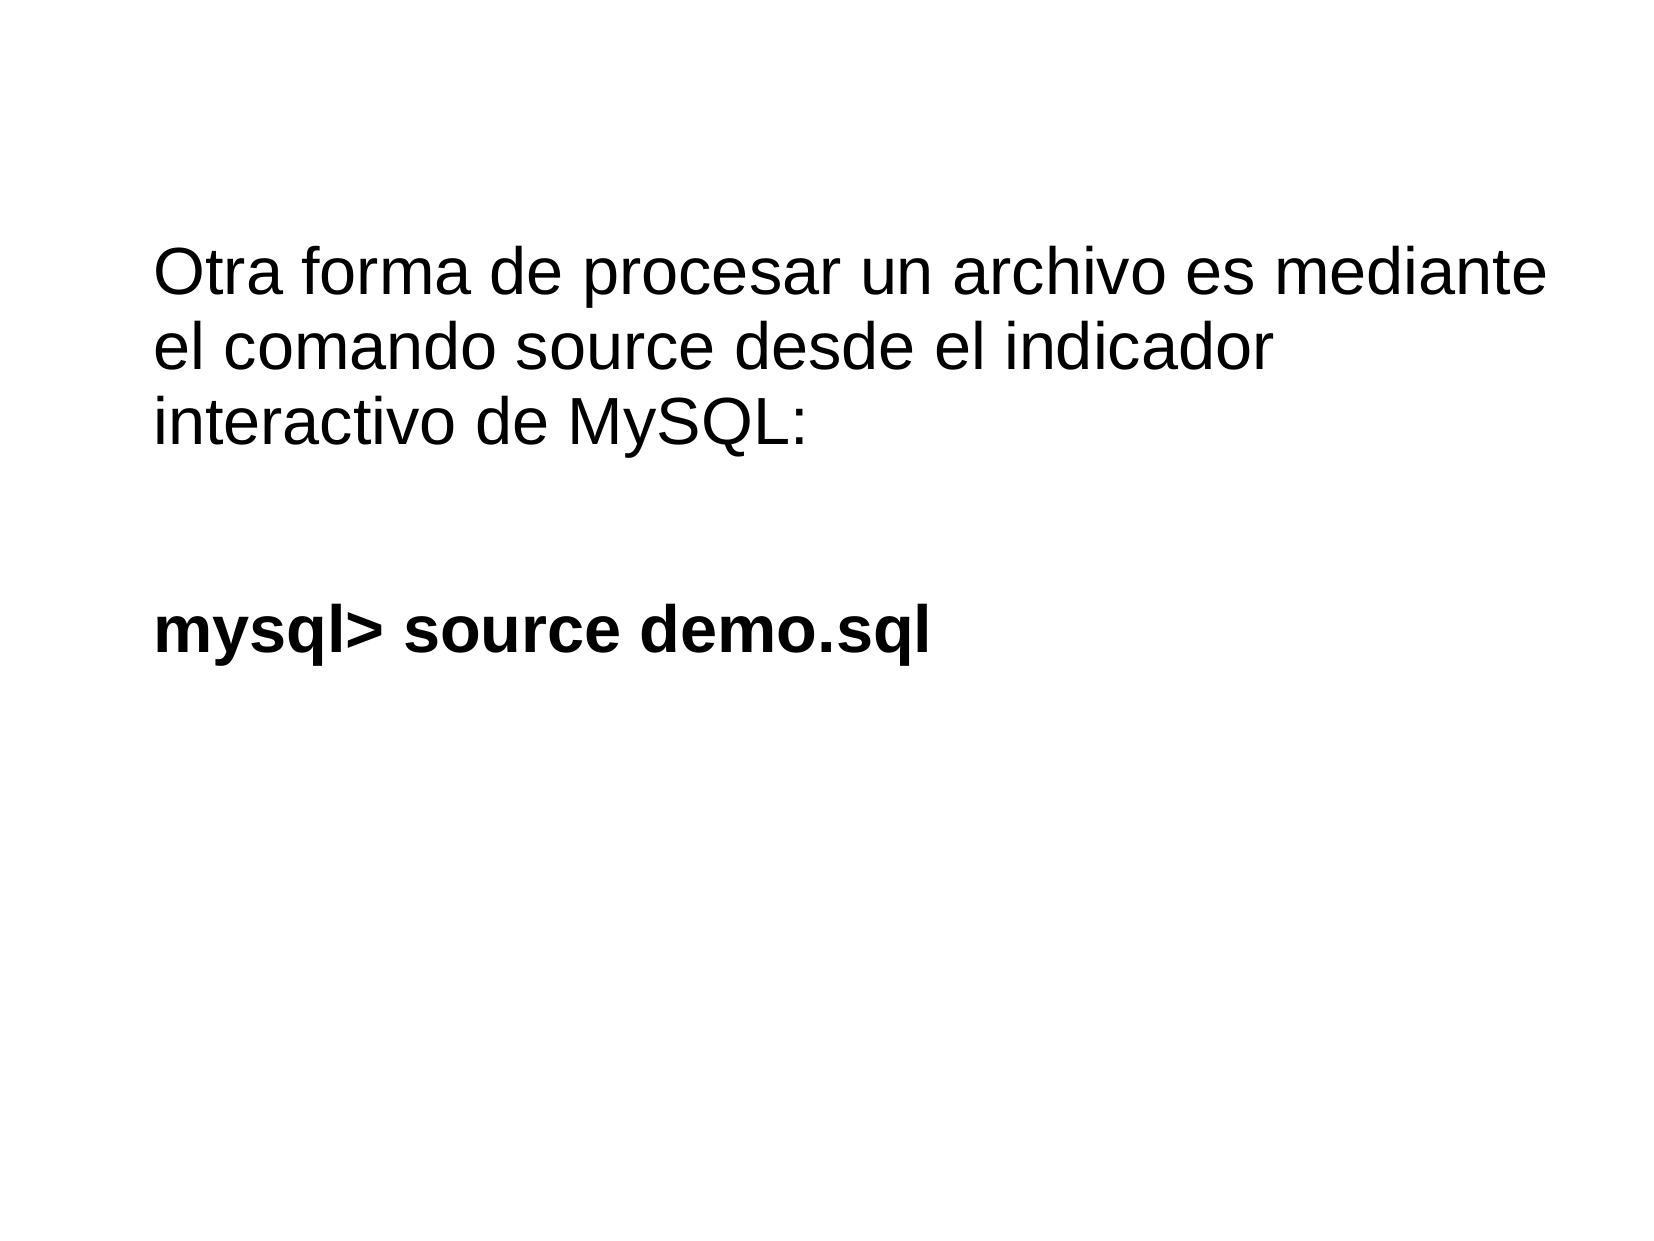

# Otra forma de procesar un archivo es mediante el comando source desde el indicador interactivo de MySQL:
mysql> source demo.sql